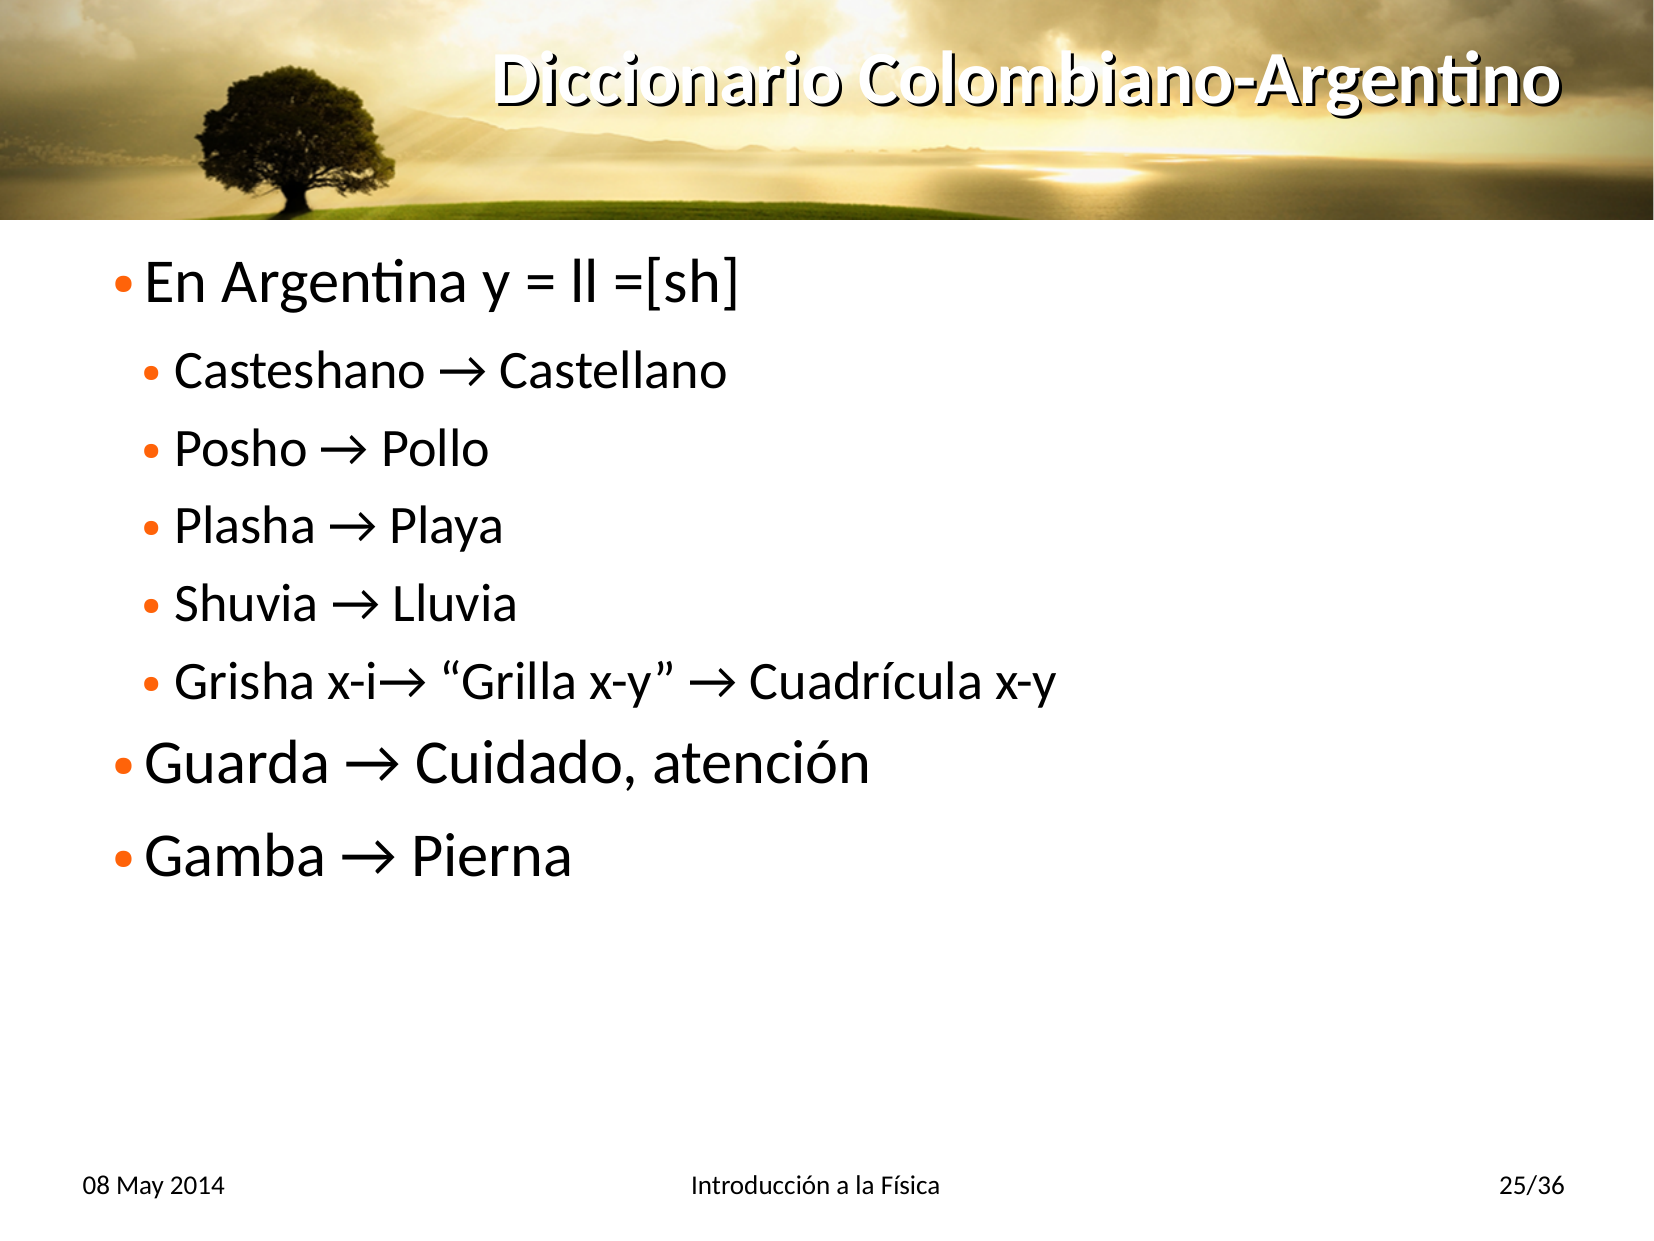

# Diccionario Colombiano-Argentino
En Argentina y = ll =[sh]
Casteshano → Castellano
Posho → Pollo
Plasha → Playa
Shuvia → Lluvia
Grisha x-i→ “Grilla x-y” → Cuadrícula x-y
Guarda → Cuidado, atención
Gamba → Pierna
08 May 2014
Introducción a la Física
25